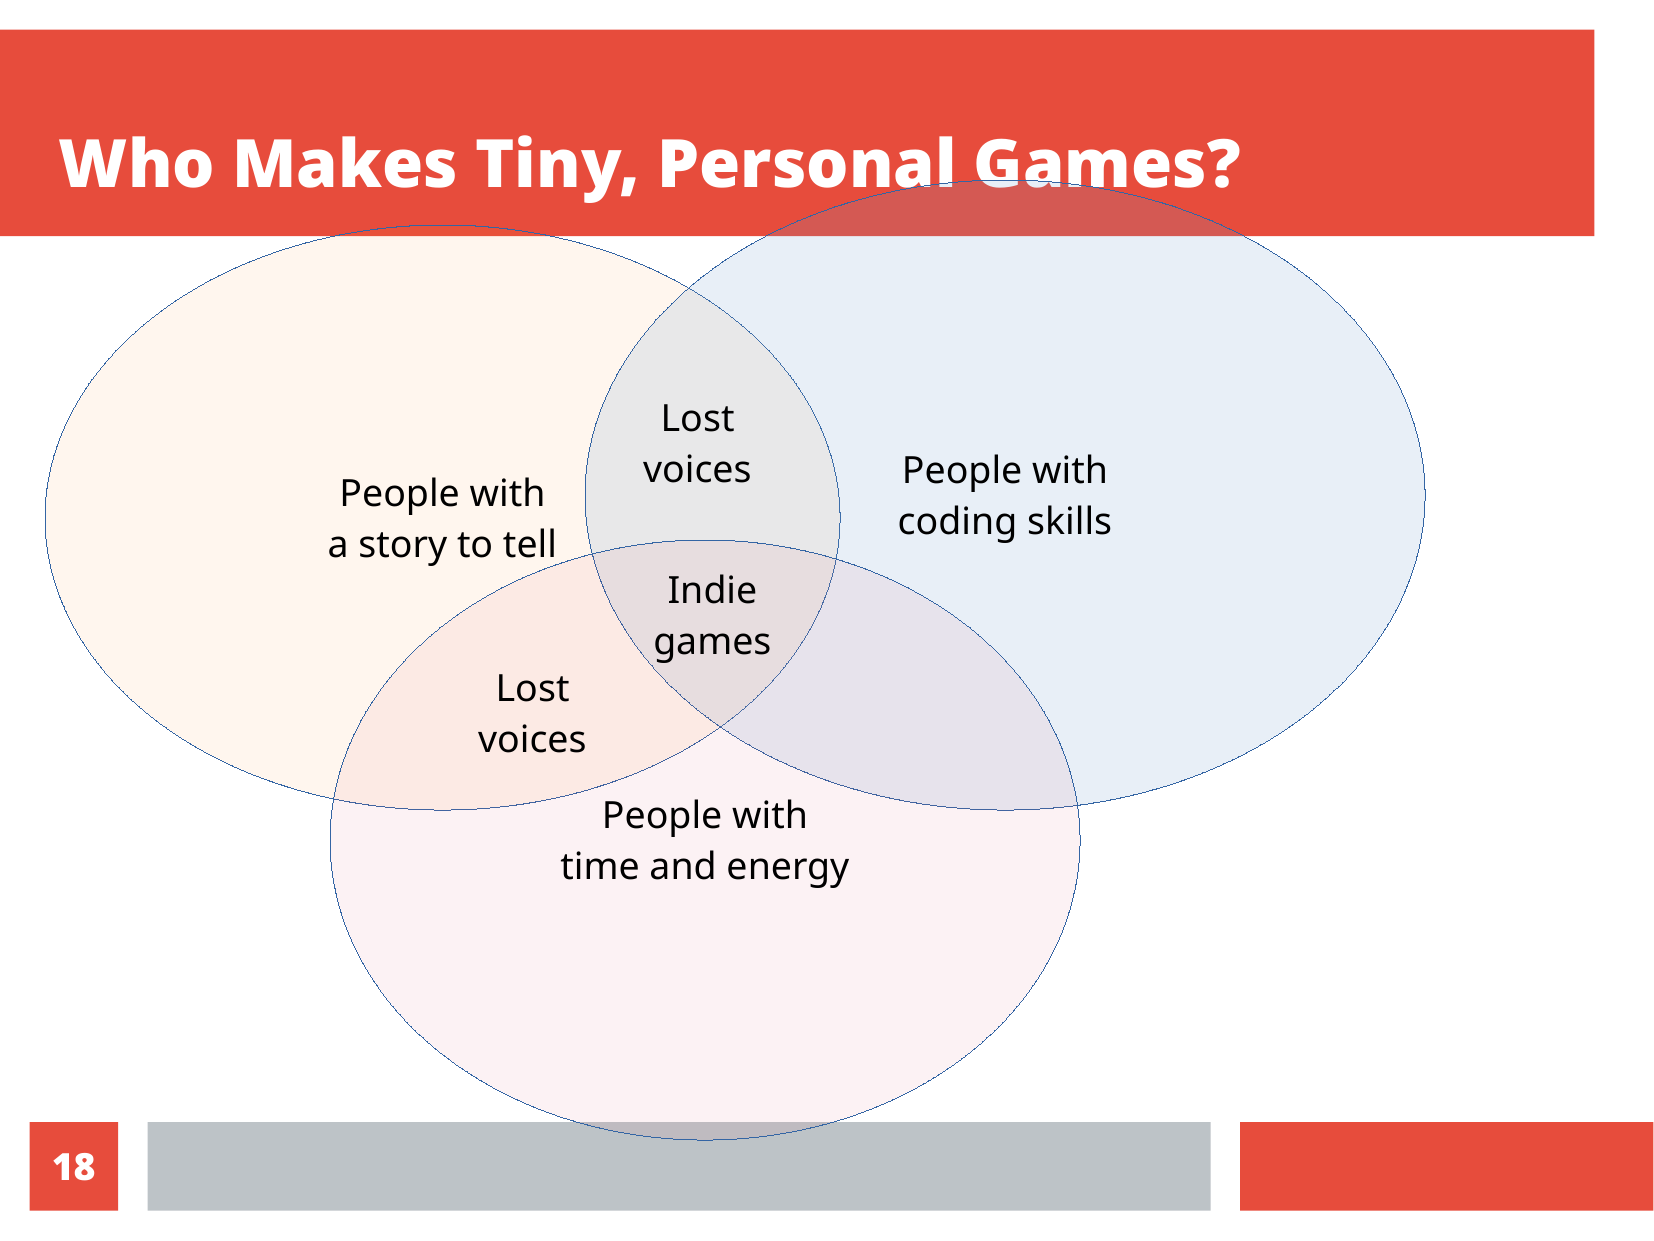

# Who Makes Tiny, Personal Games?
People with
coding skills
People with
a story to tell
Lost
voices
People with
time and energy
Indie
games
Lost
voices
18